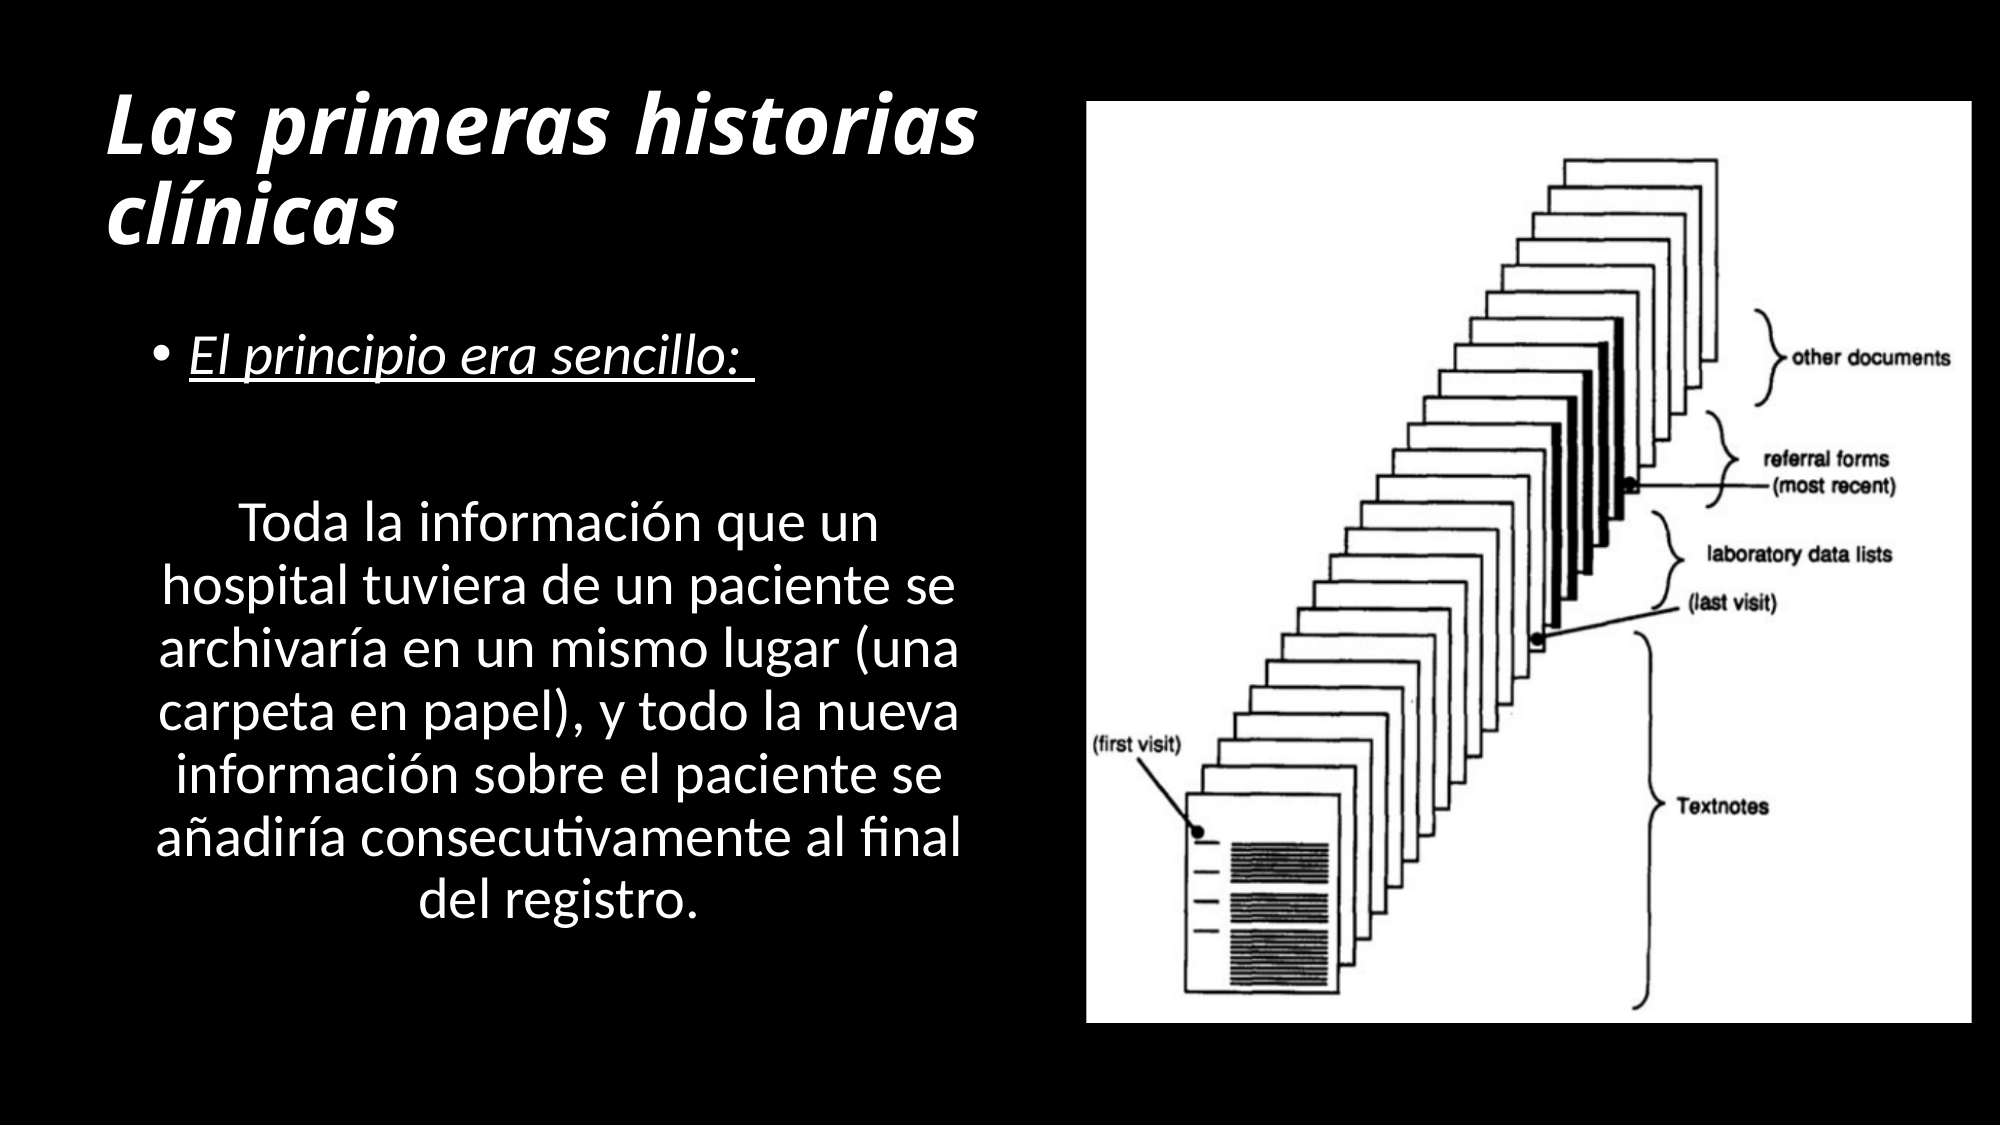

# Las primeras historias clínicas
El principio era sencillo:
Toda la información que un hospital tuviera de un paciente se archivaría en un mismo lugar (una carpeta en papel), y todo la nueva información sobre el paciente se añadiría consecutivamente al final del registro.